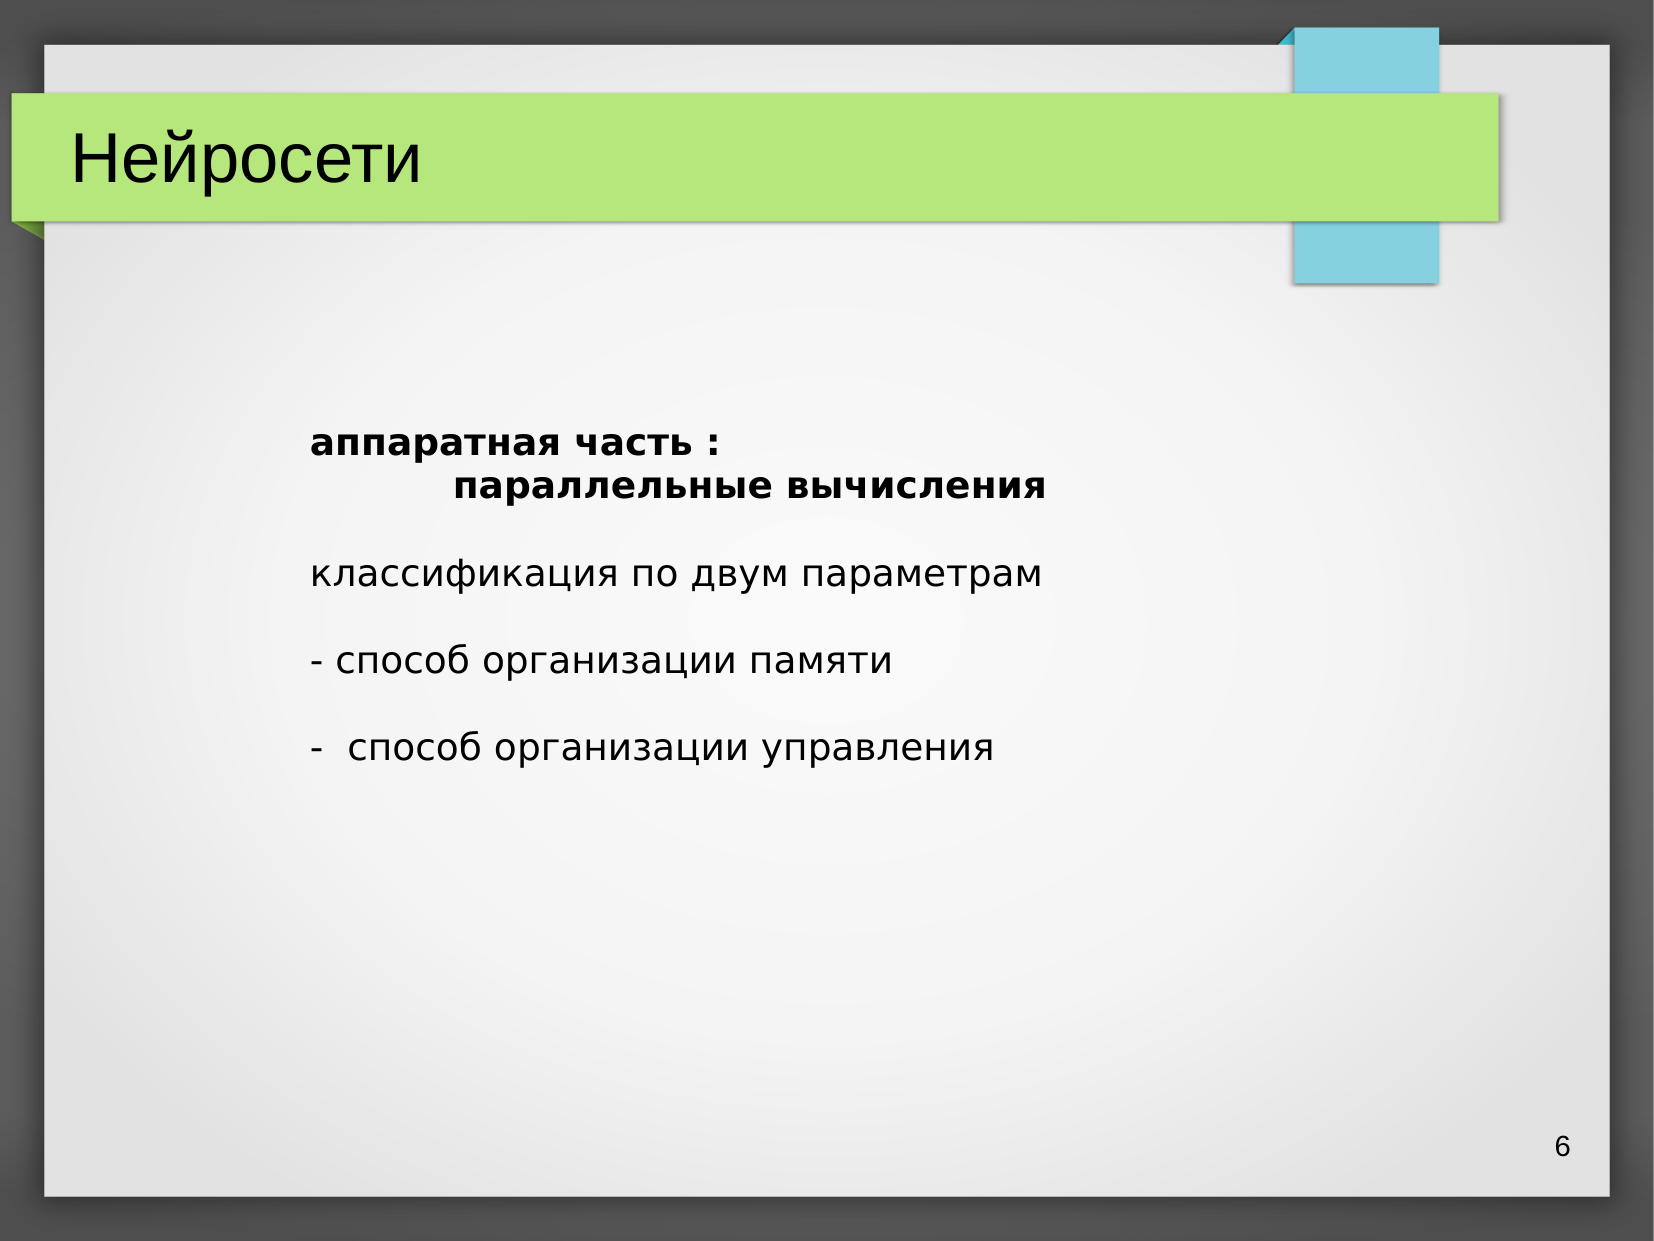

# Нейросети
аппаратная часть :
 параллельные вычисления
классификация по двум параметрам
- способ организации памяти
- способ организации управления
6